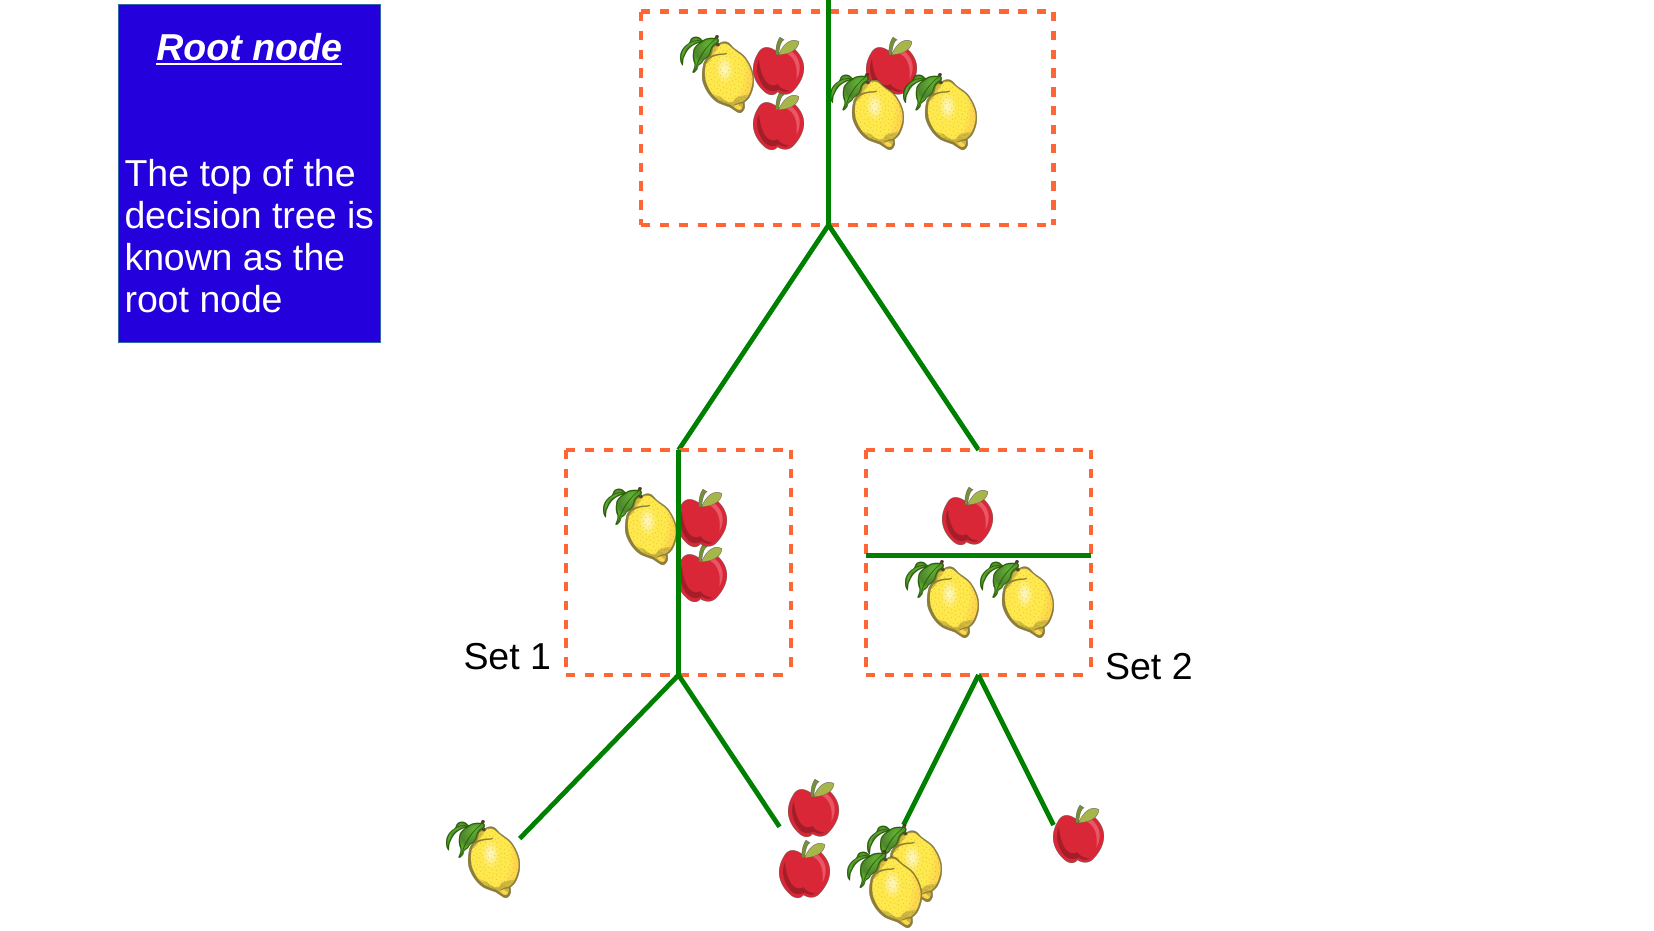

Root node
The top of the
decision tree is
known as the
root node
Set 1
Set 2